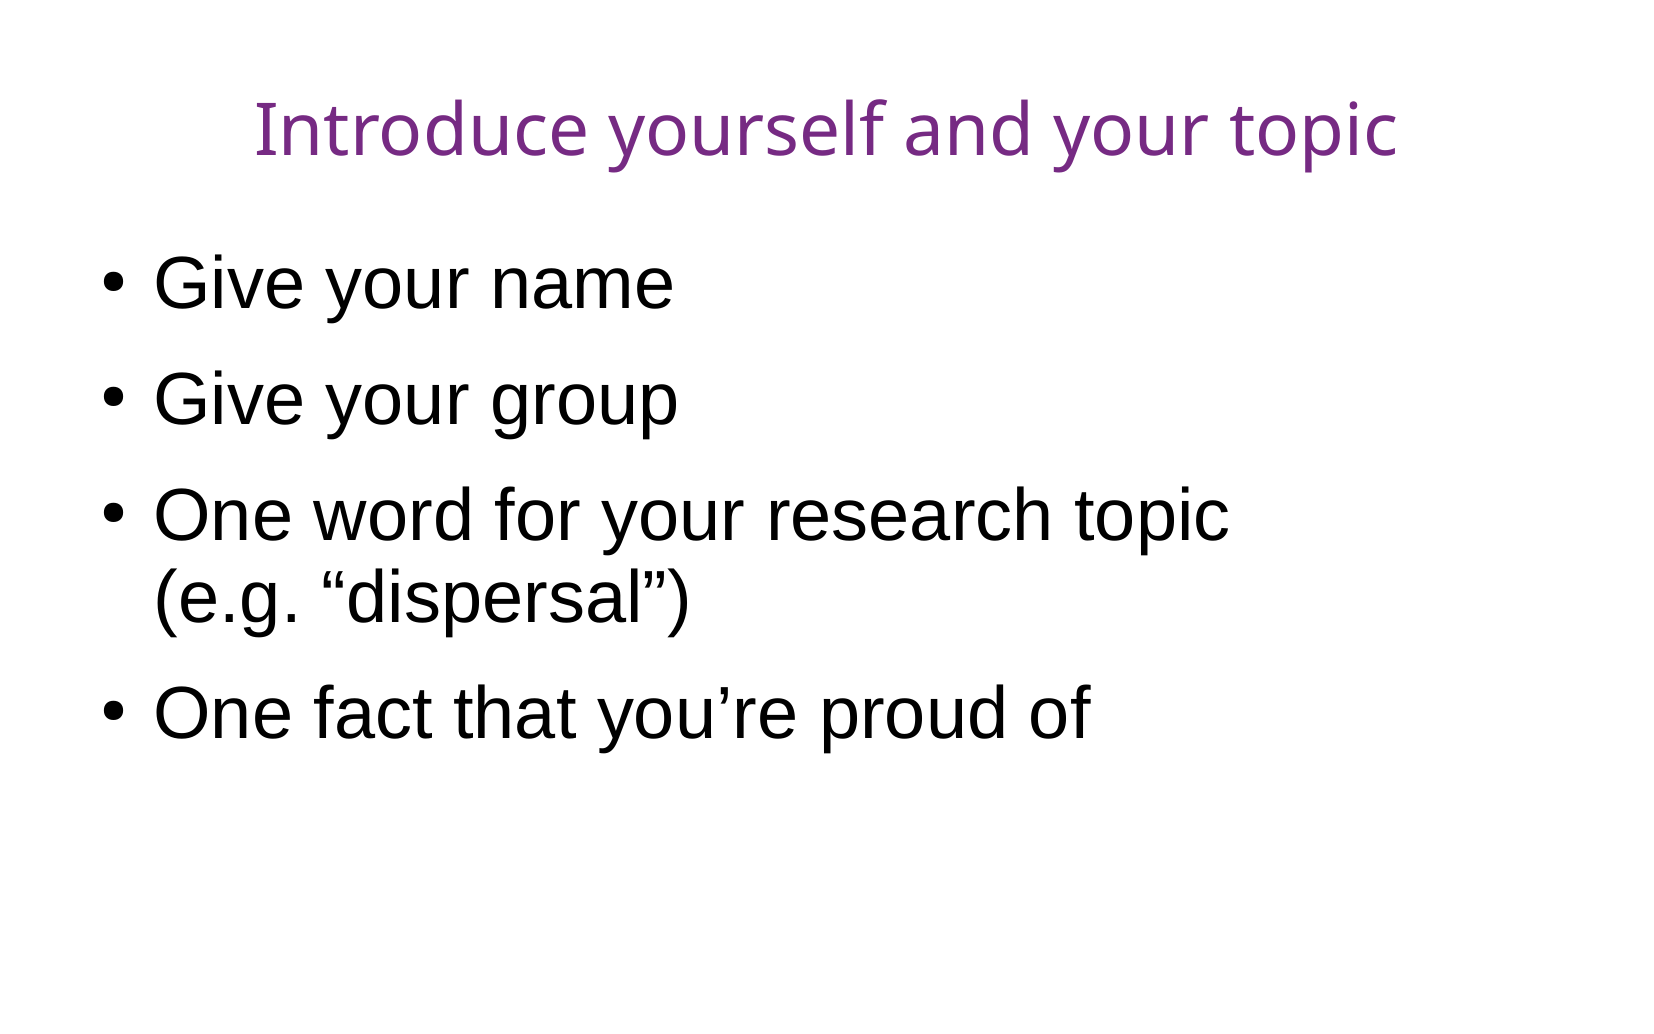

# Introduce yourself and your topic
Give your name
Give your group
One word for your research topic
(e.g. “dispersal”)
One fact that you’re proud of